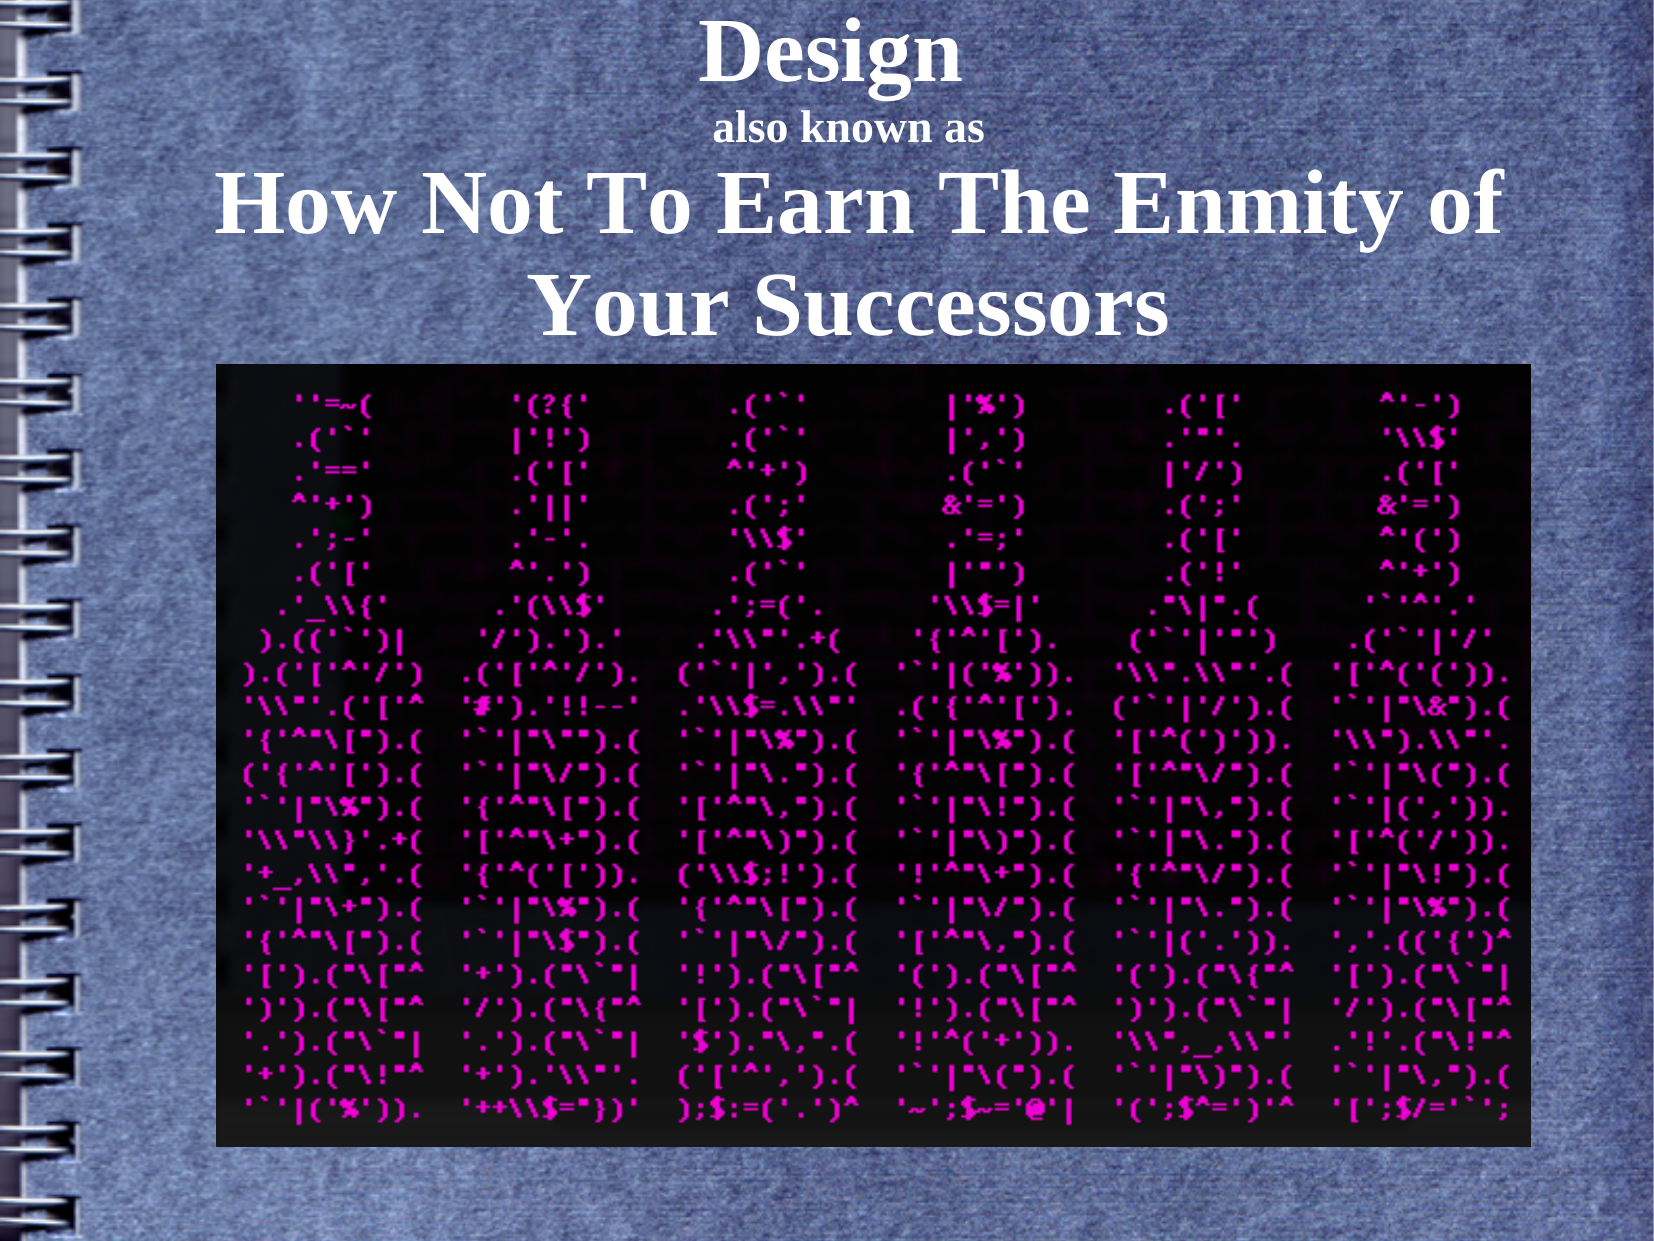

# Design also known as How Not To Earn The Enmity of Your Successors